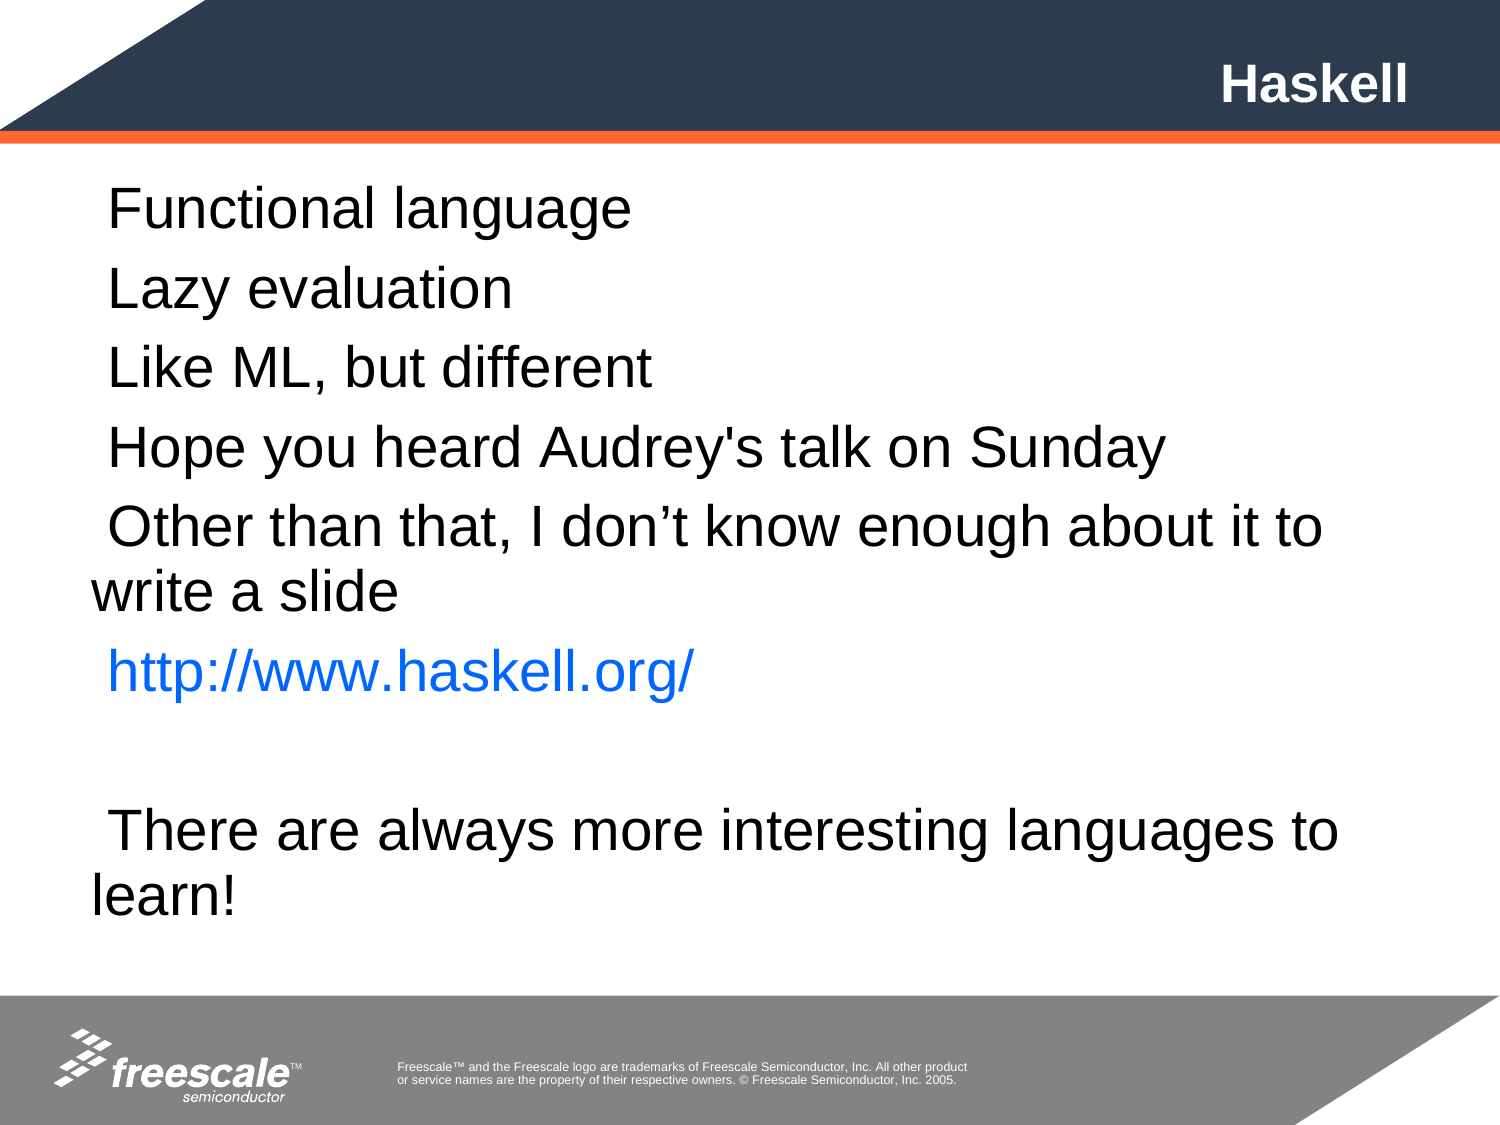

# Haskell
 Functional language
 Lazy evaluation
 Like ML, but different
 Hope you heard Audrey's talk on Sunday
 Other than that, I don’t know enough about it to write a slide
 http://www.haskell.org/
 There are always more interesting languages to learn!